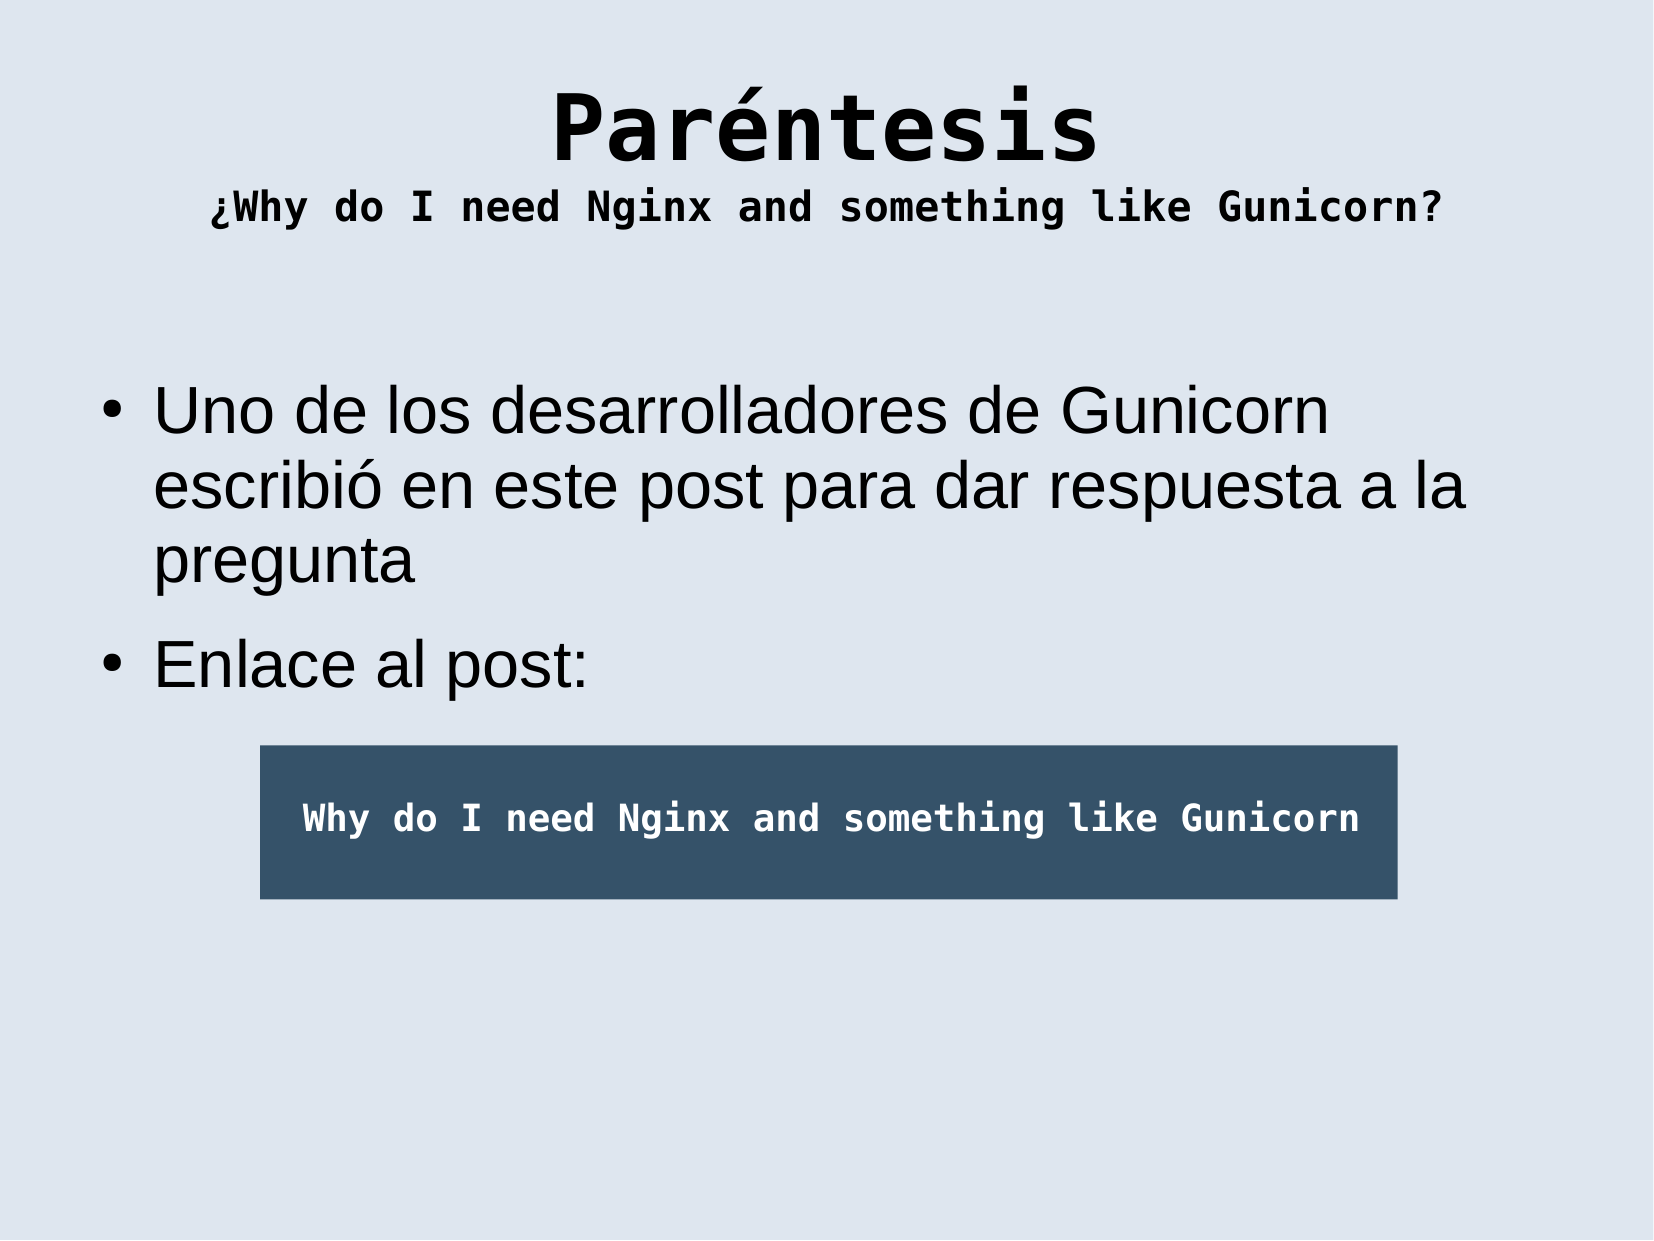

# Paréntesis ¿Why do I need Nginx and something like Gunicorn?
Uno de los desarrolladores de Gunicorn escribió en este post para dar respuesta a la pregunta
Enlace al post:
Why do I need Nginx and something like Gunicorn